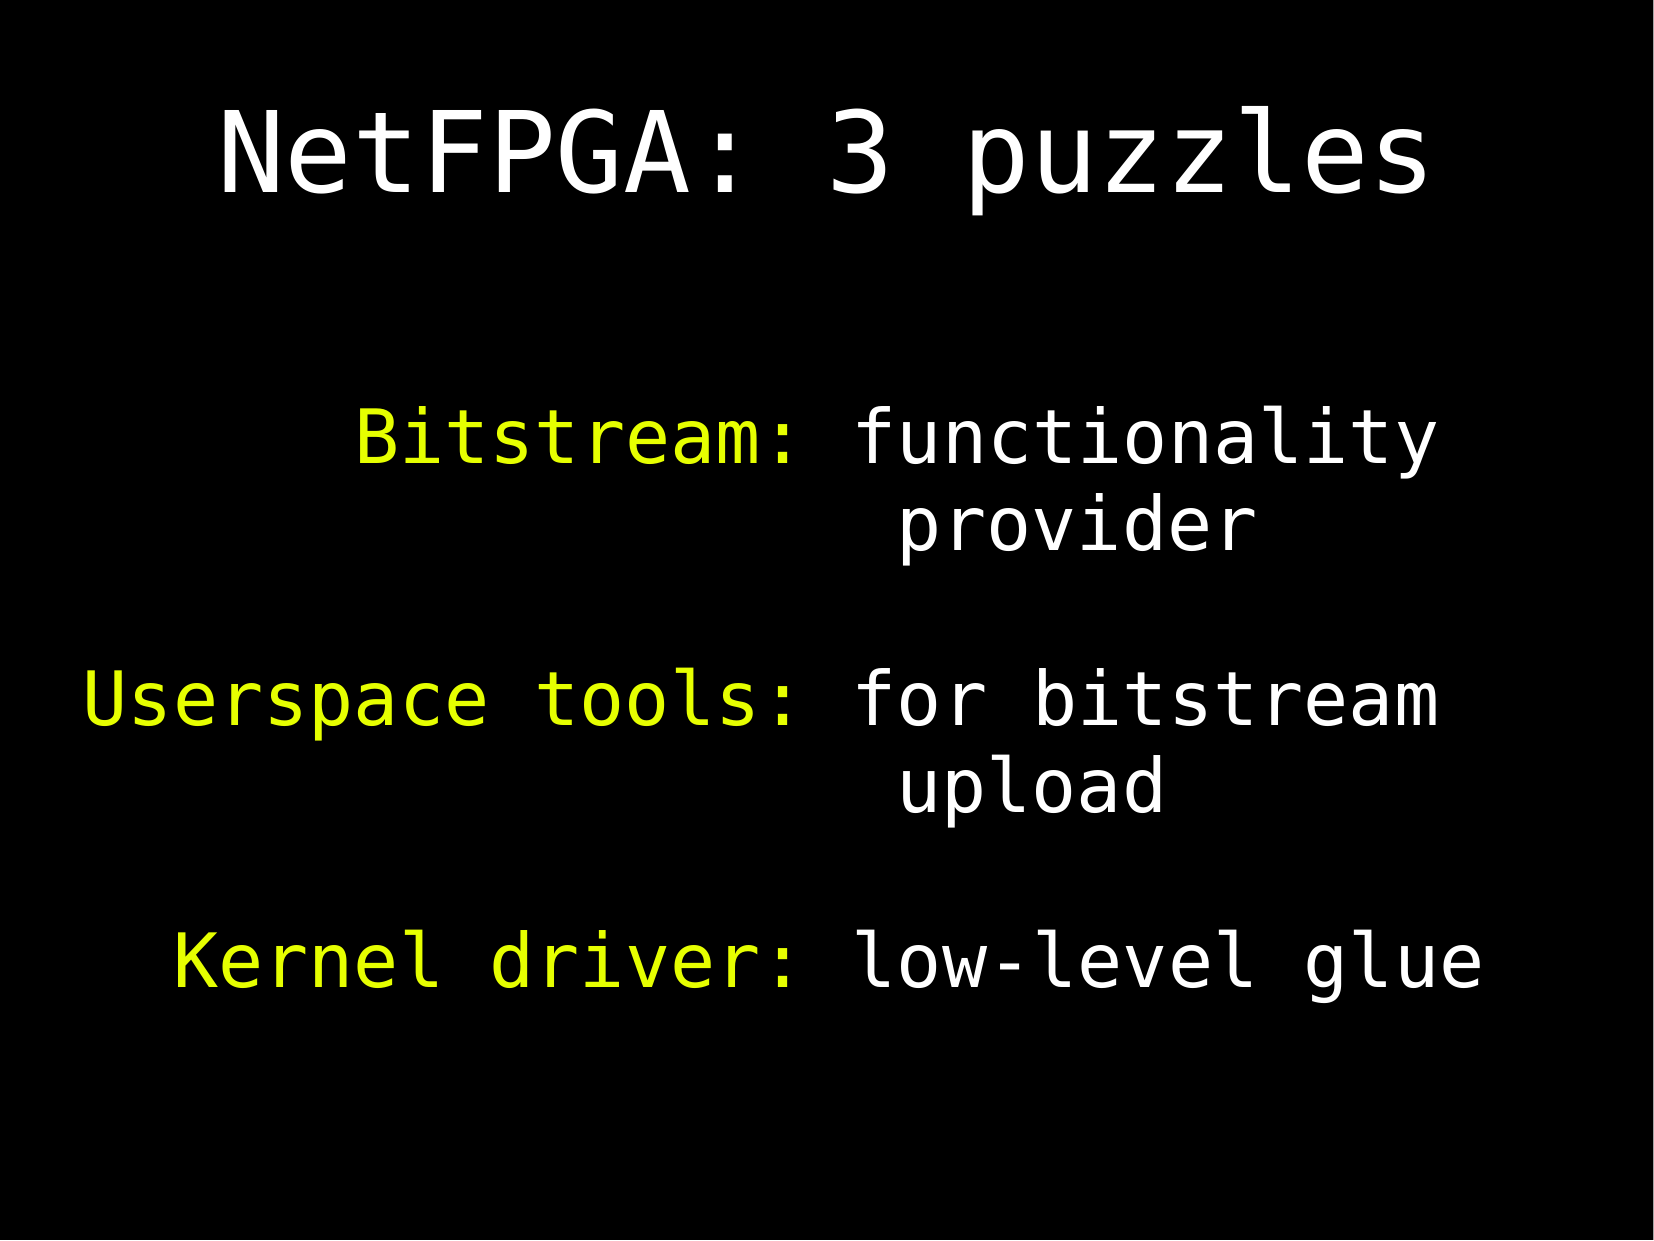

# NetFPGA: 3 puzzles
 Bitstream: functionality provider
Userspace tools: for bitstream upload
 Kernel driver: low-level glue